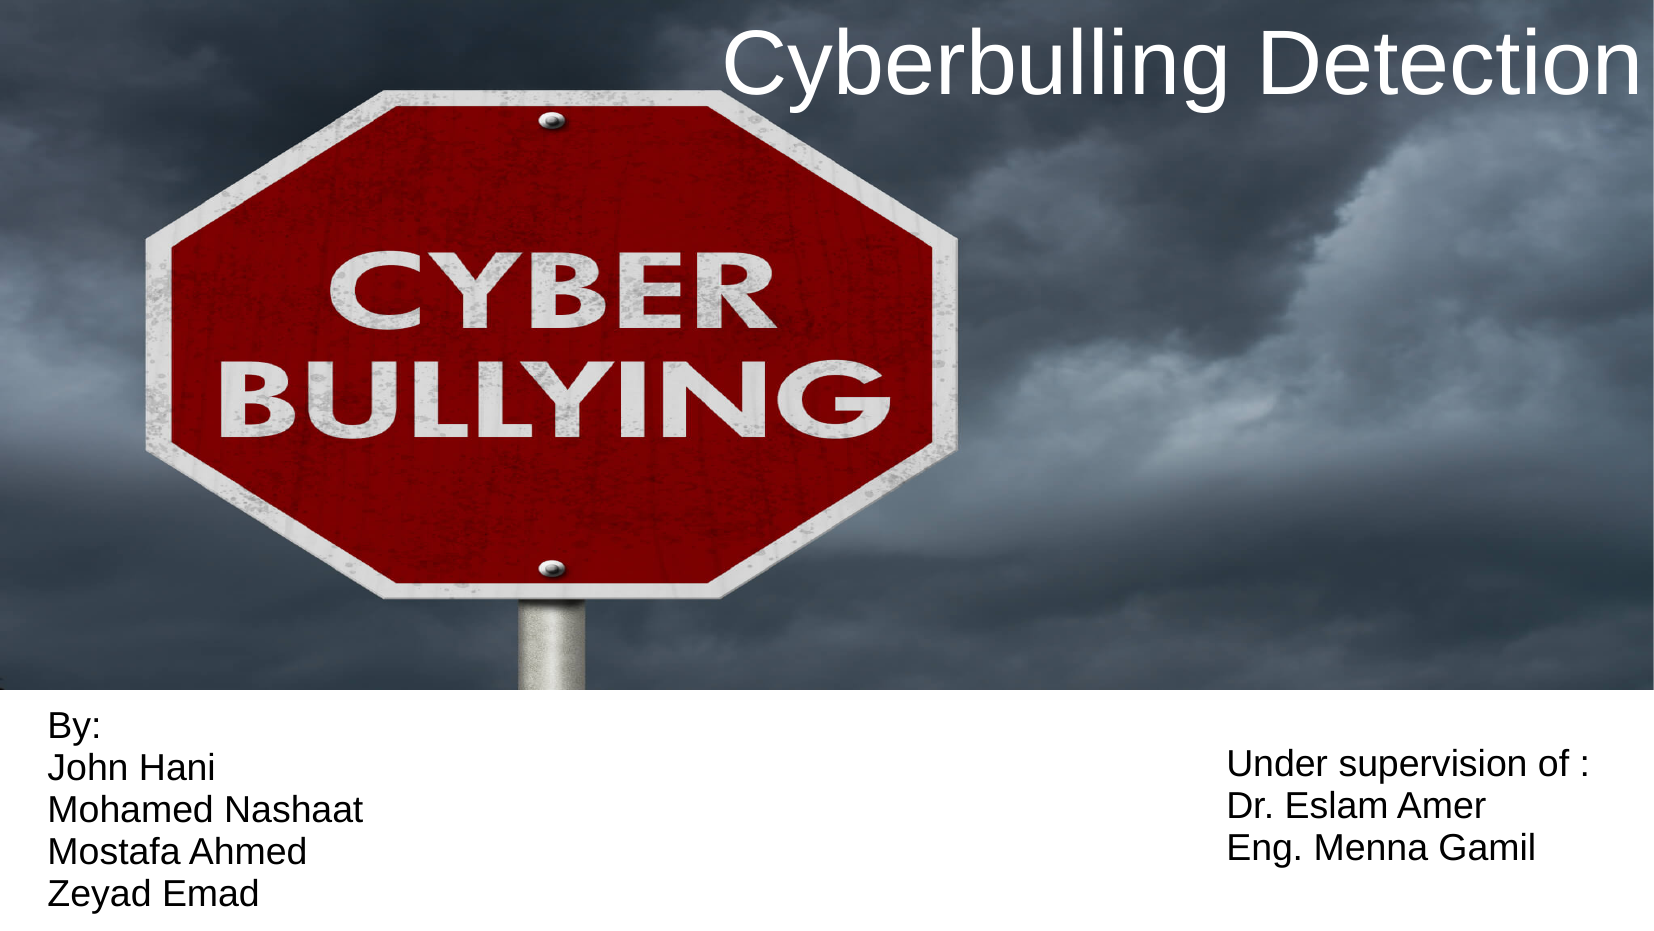

# Cyberbulling Detection
By:
John Hani
Mohamed Nashaat
Mostafa Ahmed
Zeyad Emad
Under supervision of :
Dr. Eslam Amer
Eng. Menna Gamil